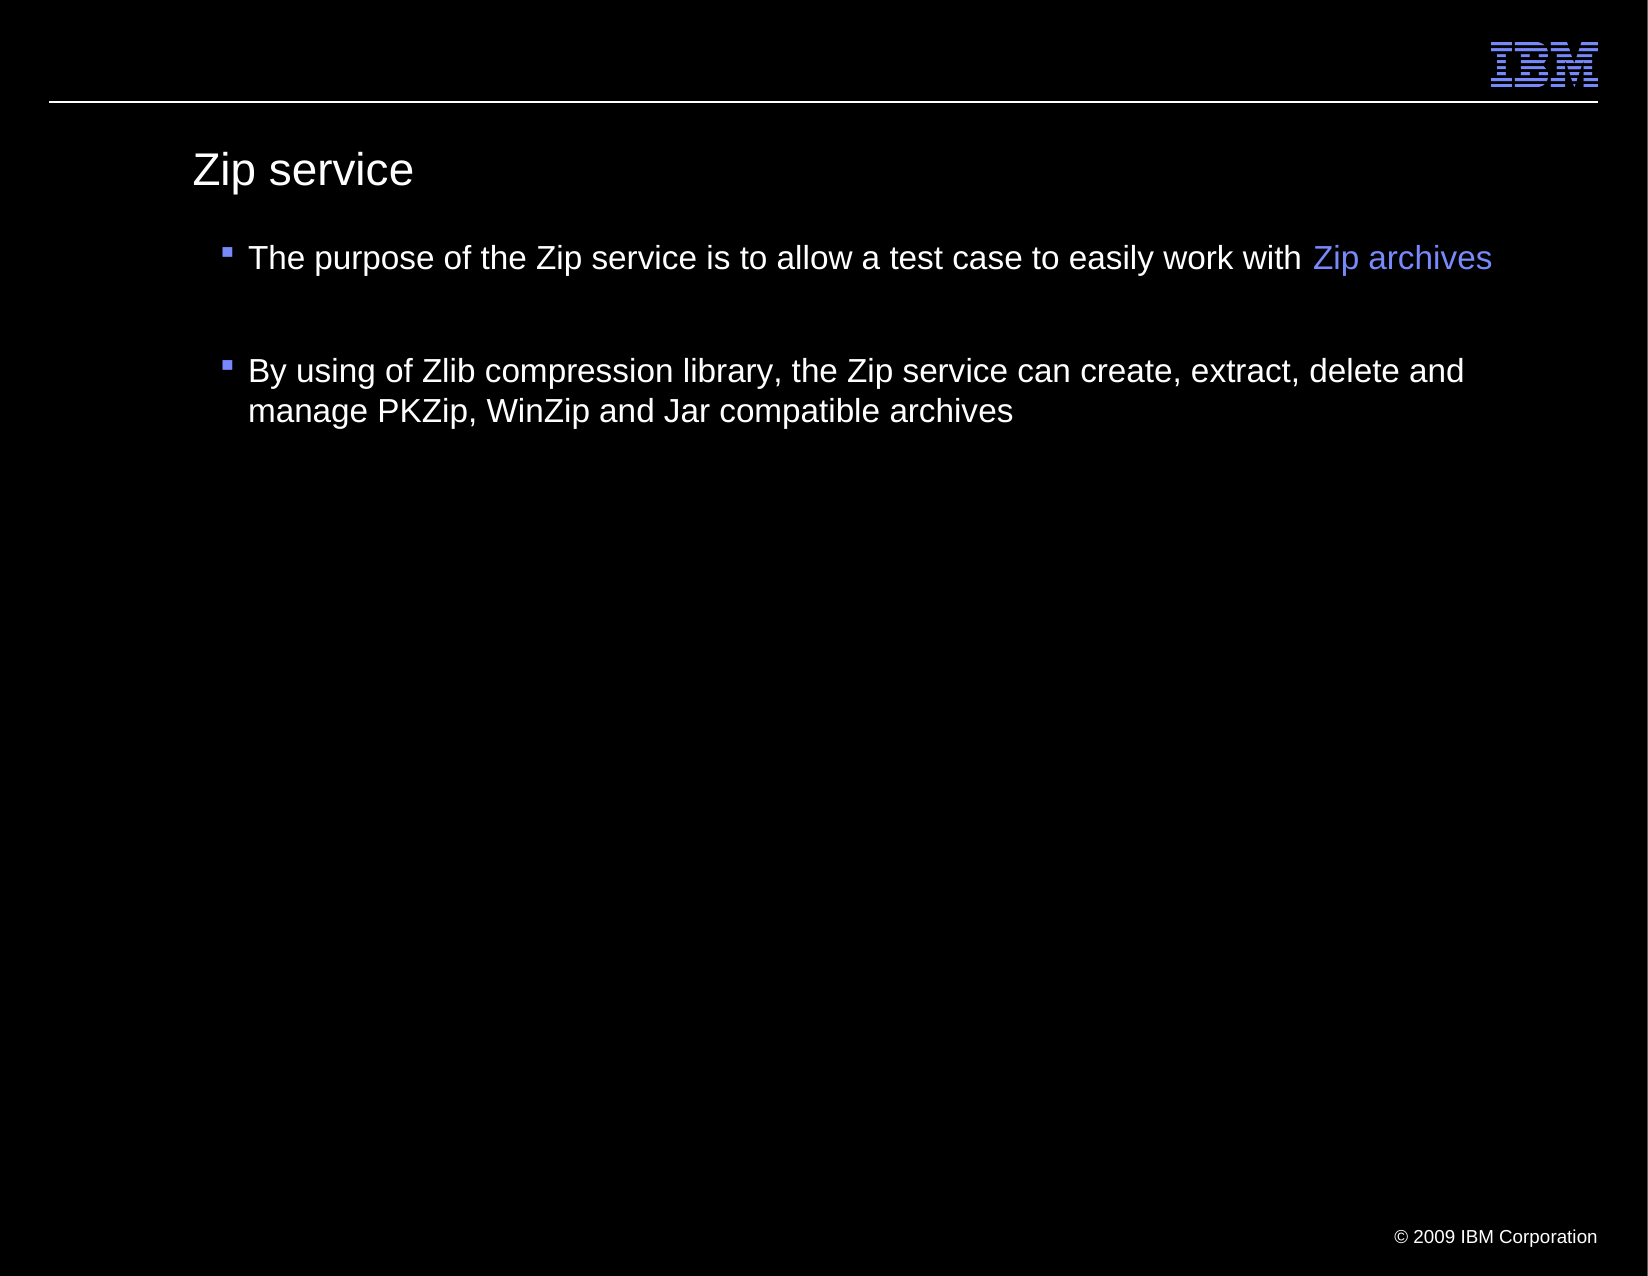

# Zip service
The purpose of the Zip service is to allow a test case to easily work with Zip archives
By using of Zlib compression library, the Zip service can create, extract, delete and manage PKZip, WinZip and Jar compatible archives